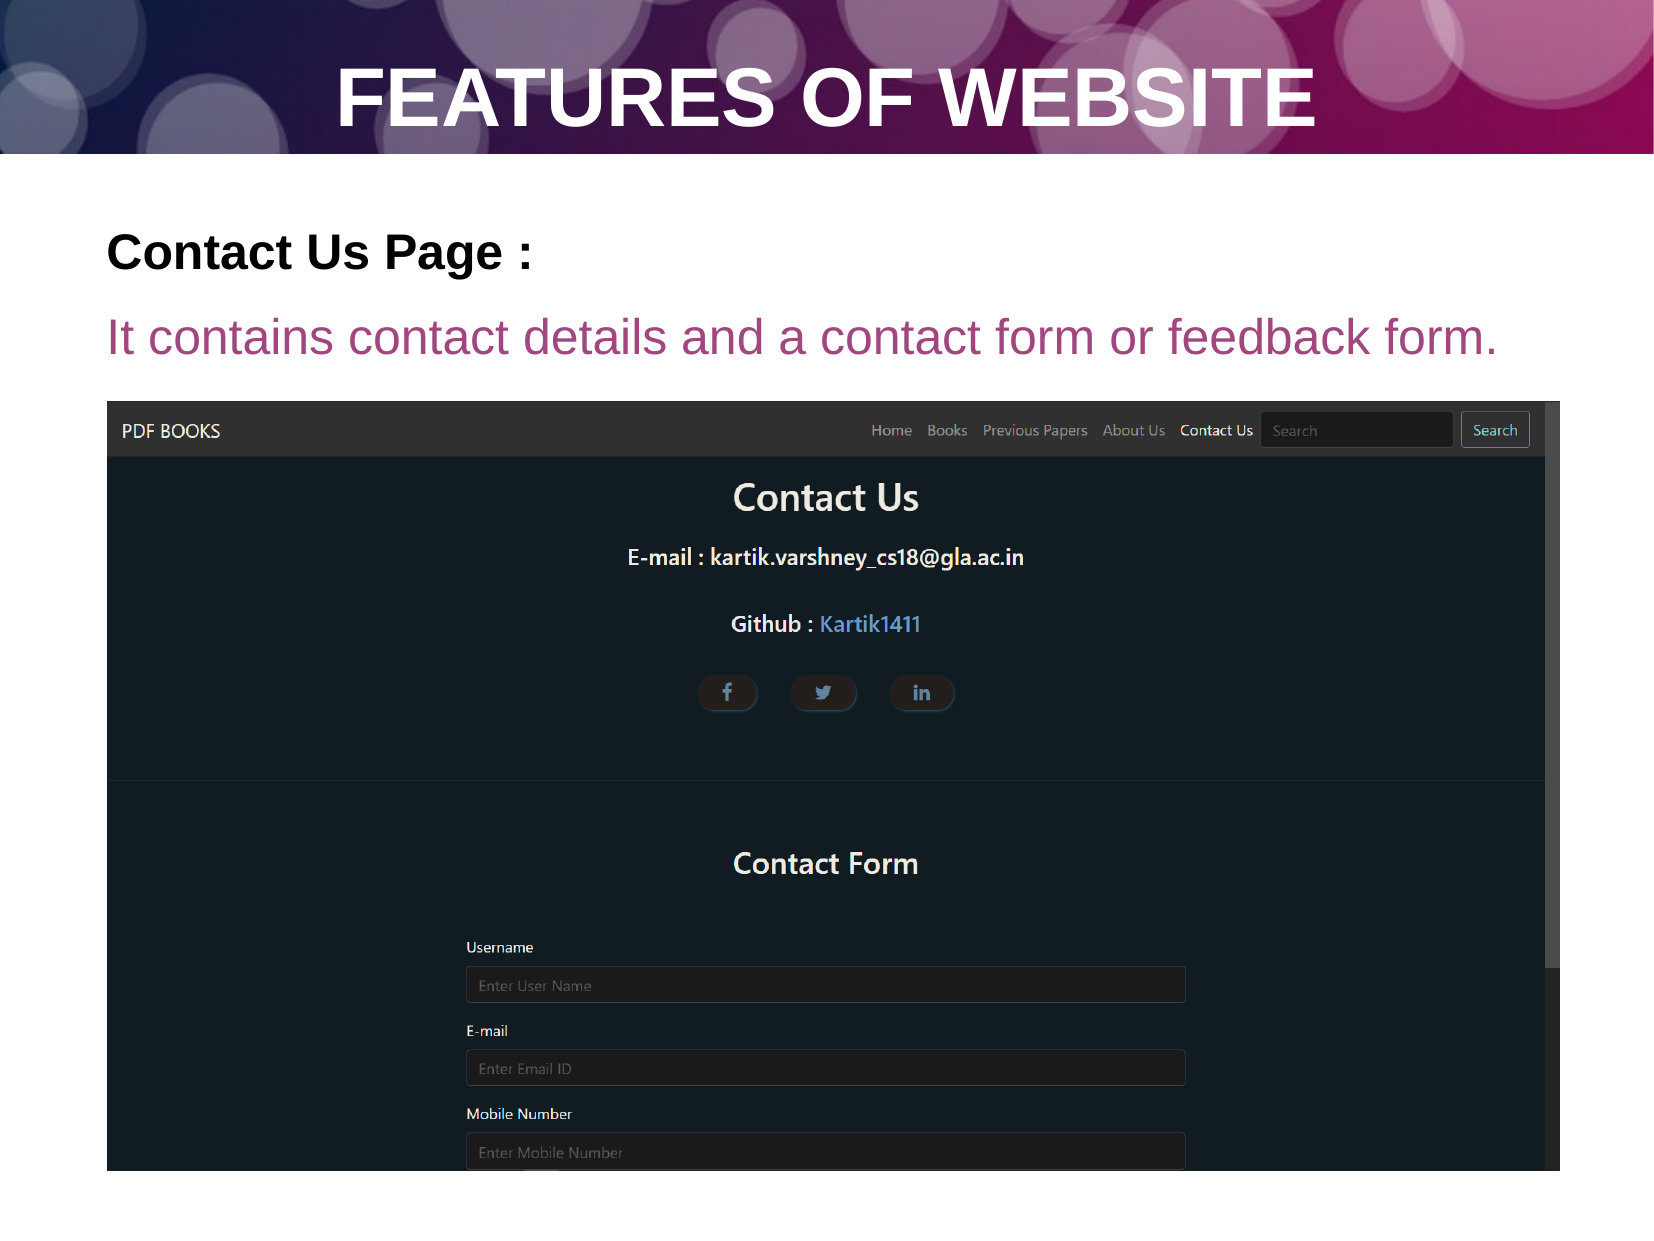

# FEATURES OF WEBSITE
Contact Us Page :
It contains contact details and a contact form or feedback form.